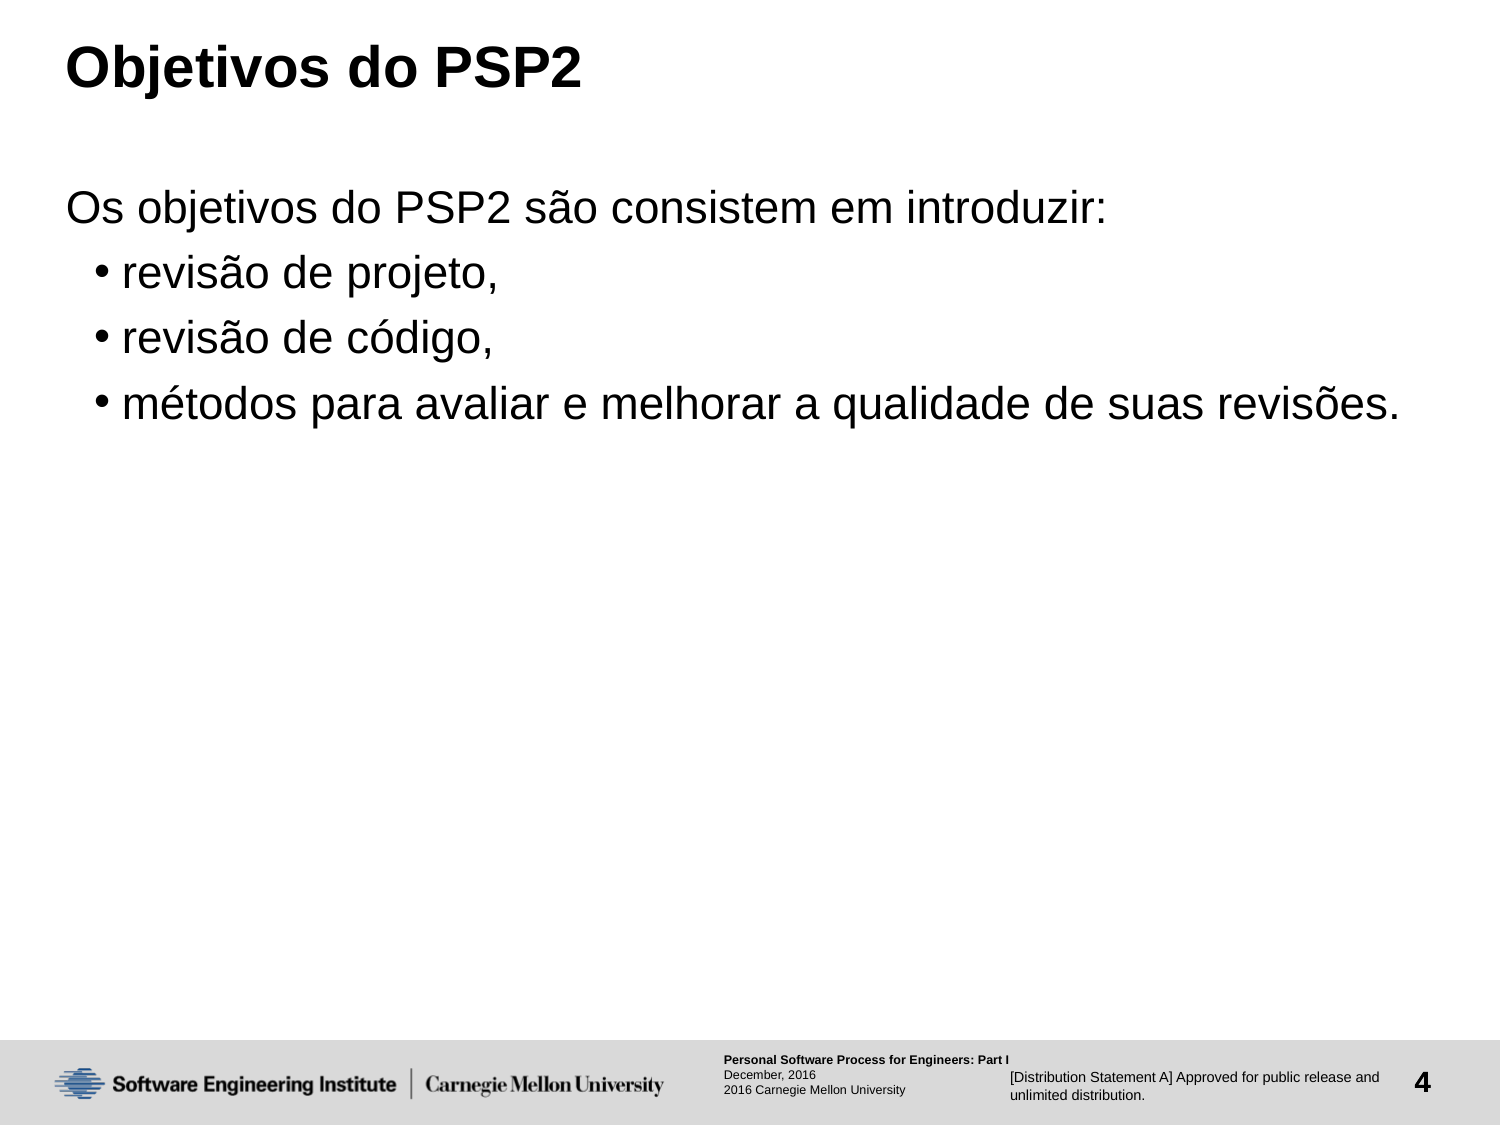

# Objetivos do PSP2
Os objetivos do PSP2 são consistem em introduzir:
revisão de projeto,
revisão de código,
métodos para avaliar e melhorar a qualidade de suas revisões.